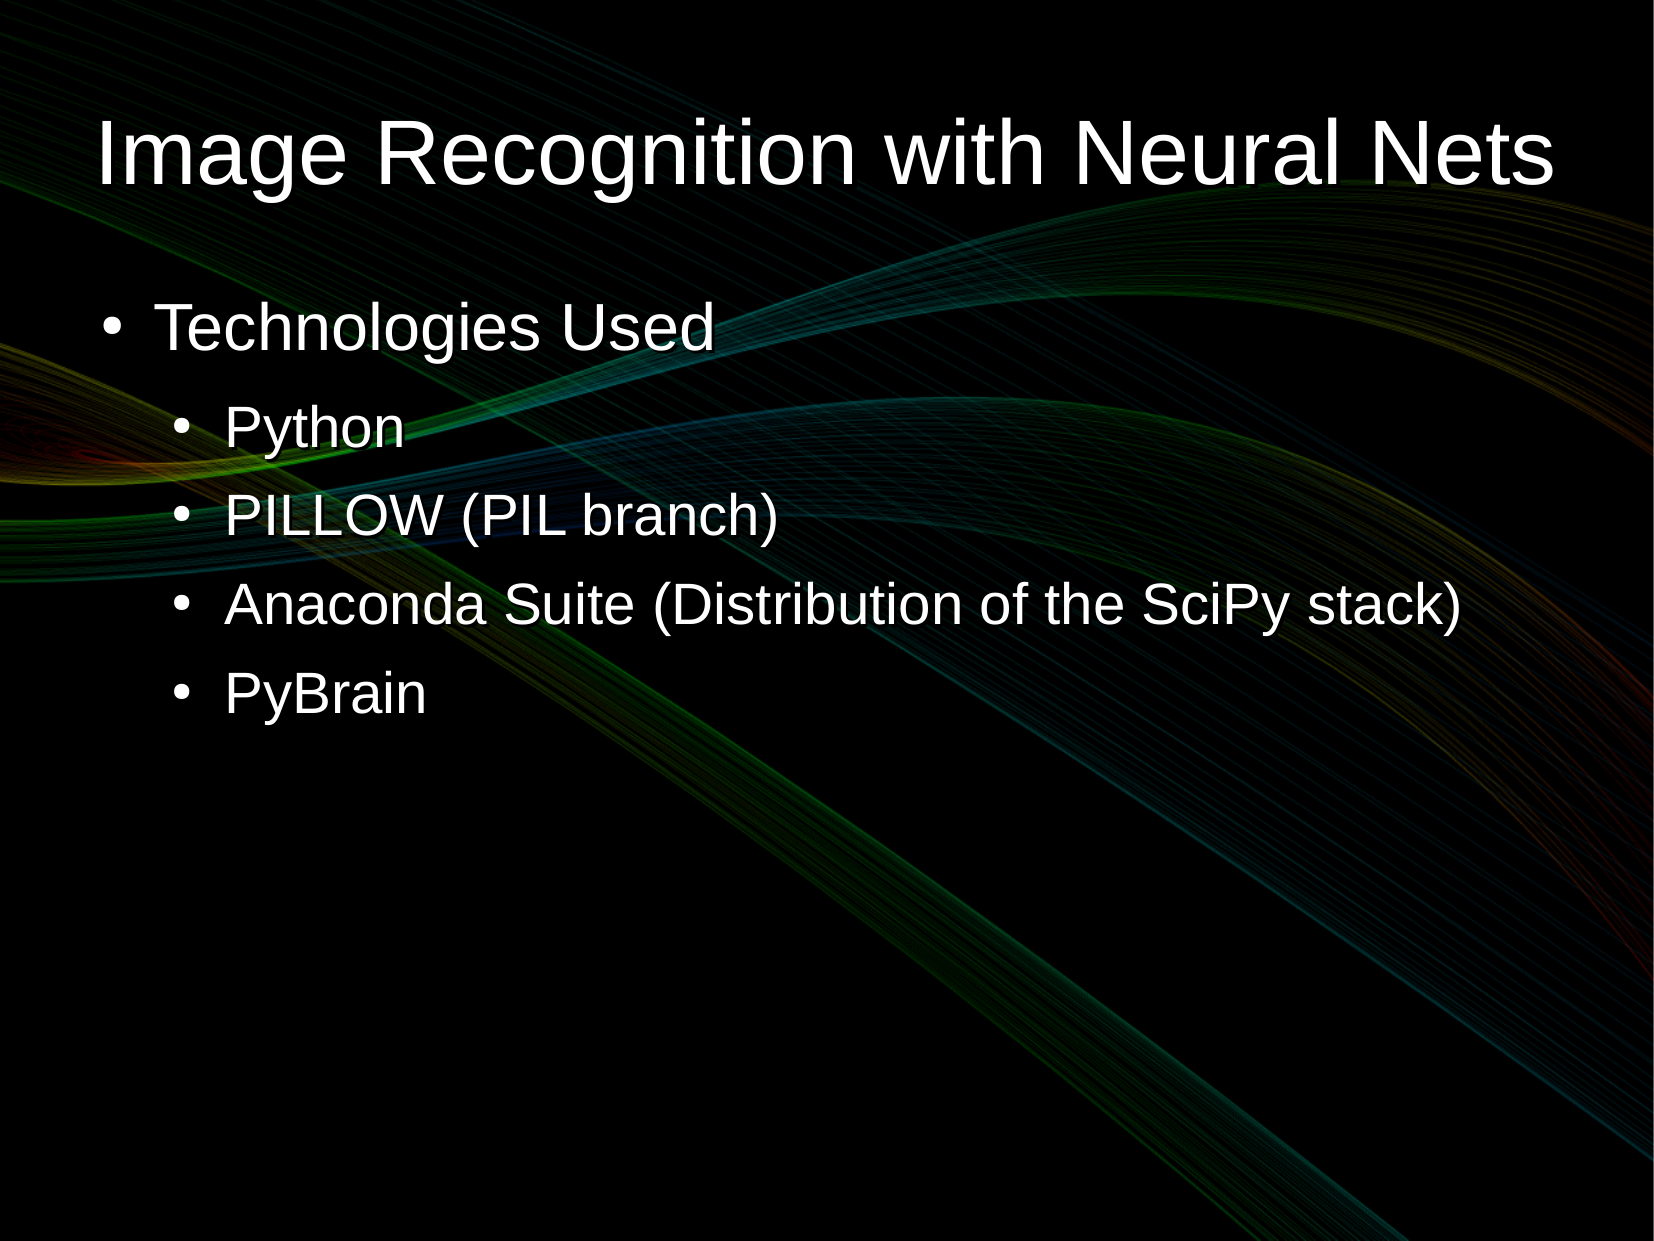

# Image Recognition with Neural Nets
Technologies Used
Python
PILLOW (PIL branch)
Anaconda Suite (Distribution of the SciPy stack)
PyBrain